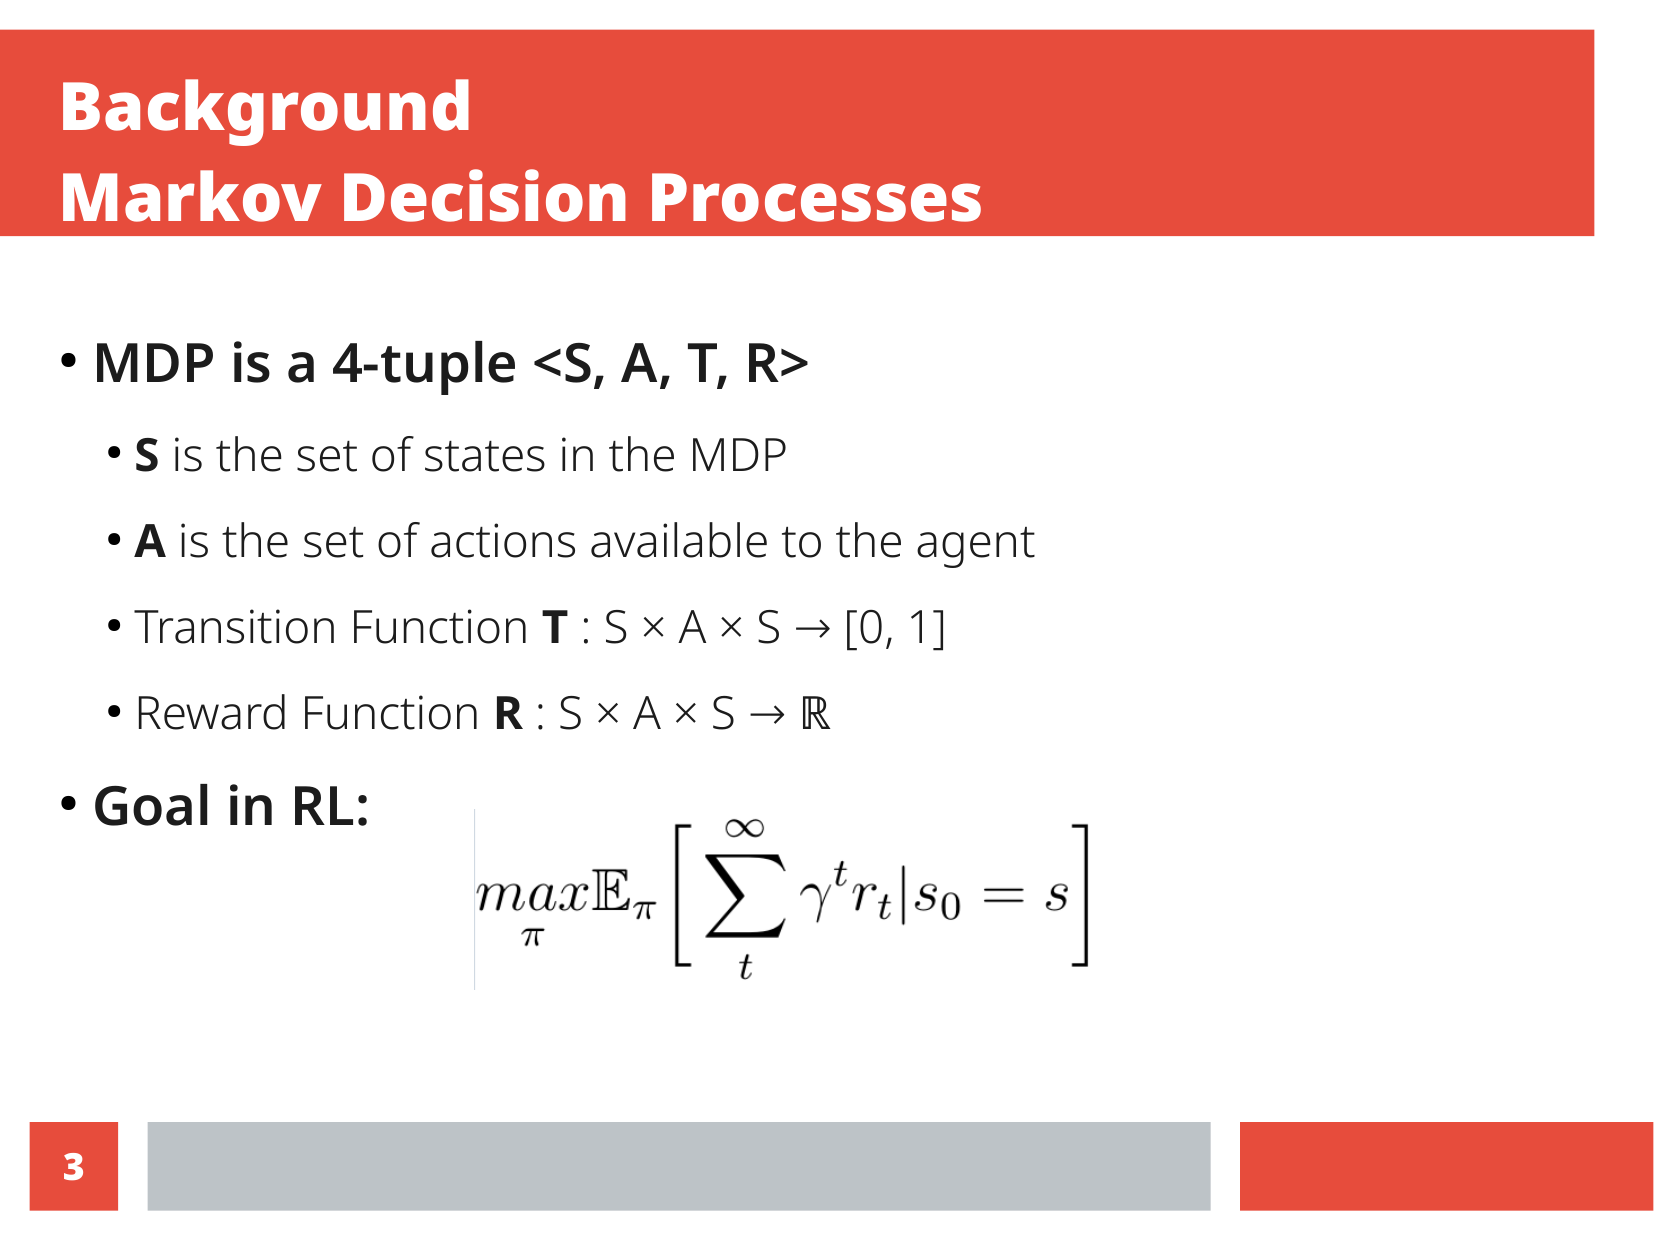

# Background Markov Decision Processes
 MDP is a 4-tuple <S, A, T, R>
 S is the set of states in the MDP
 A is the set of actions available to the agent
 Transition Function T : S × A × S → [0, 1]
 Reward Function R : S × A × S → ℝ
 Goal in RL:
3